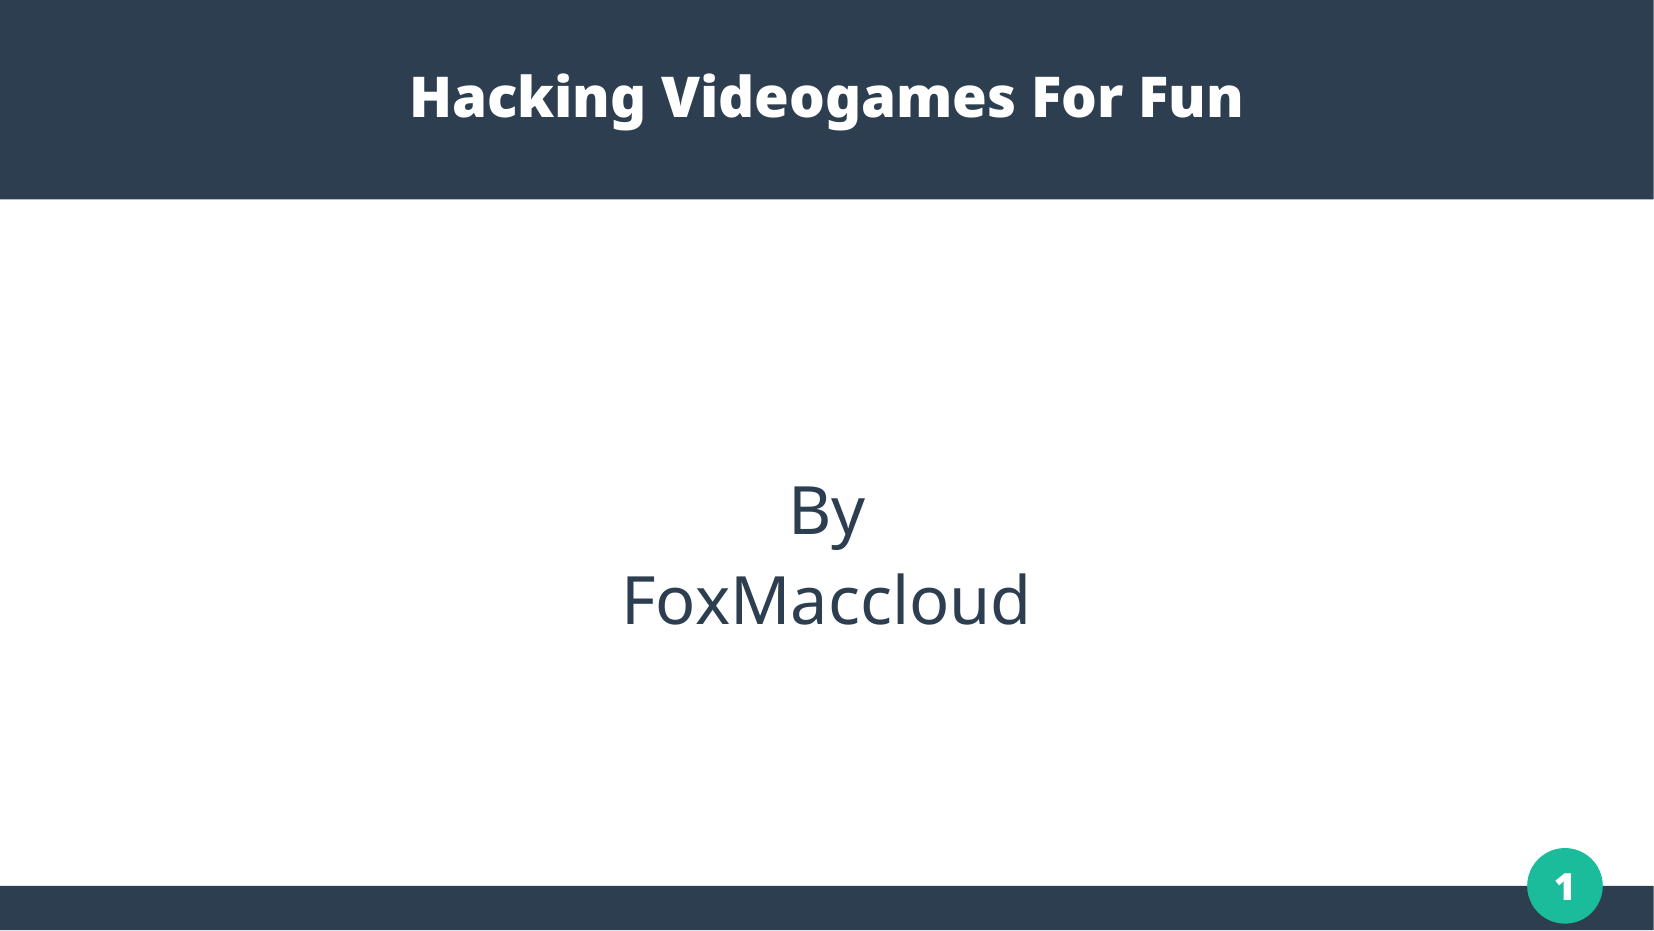

# Hacking Videogames For Fun
By
FoxMaccloud